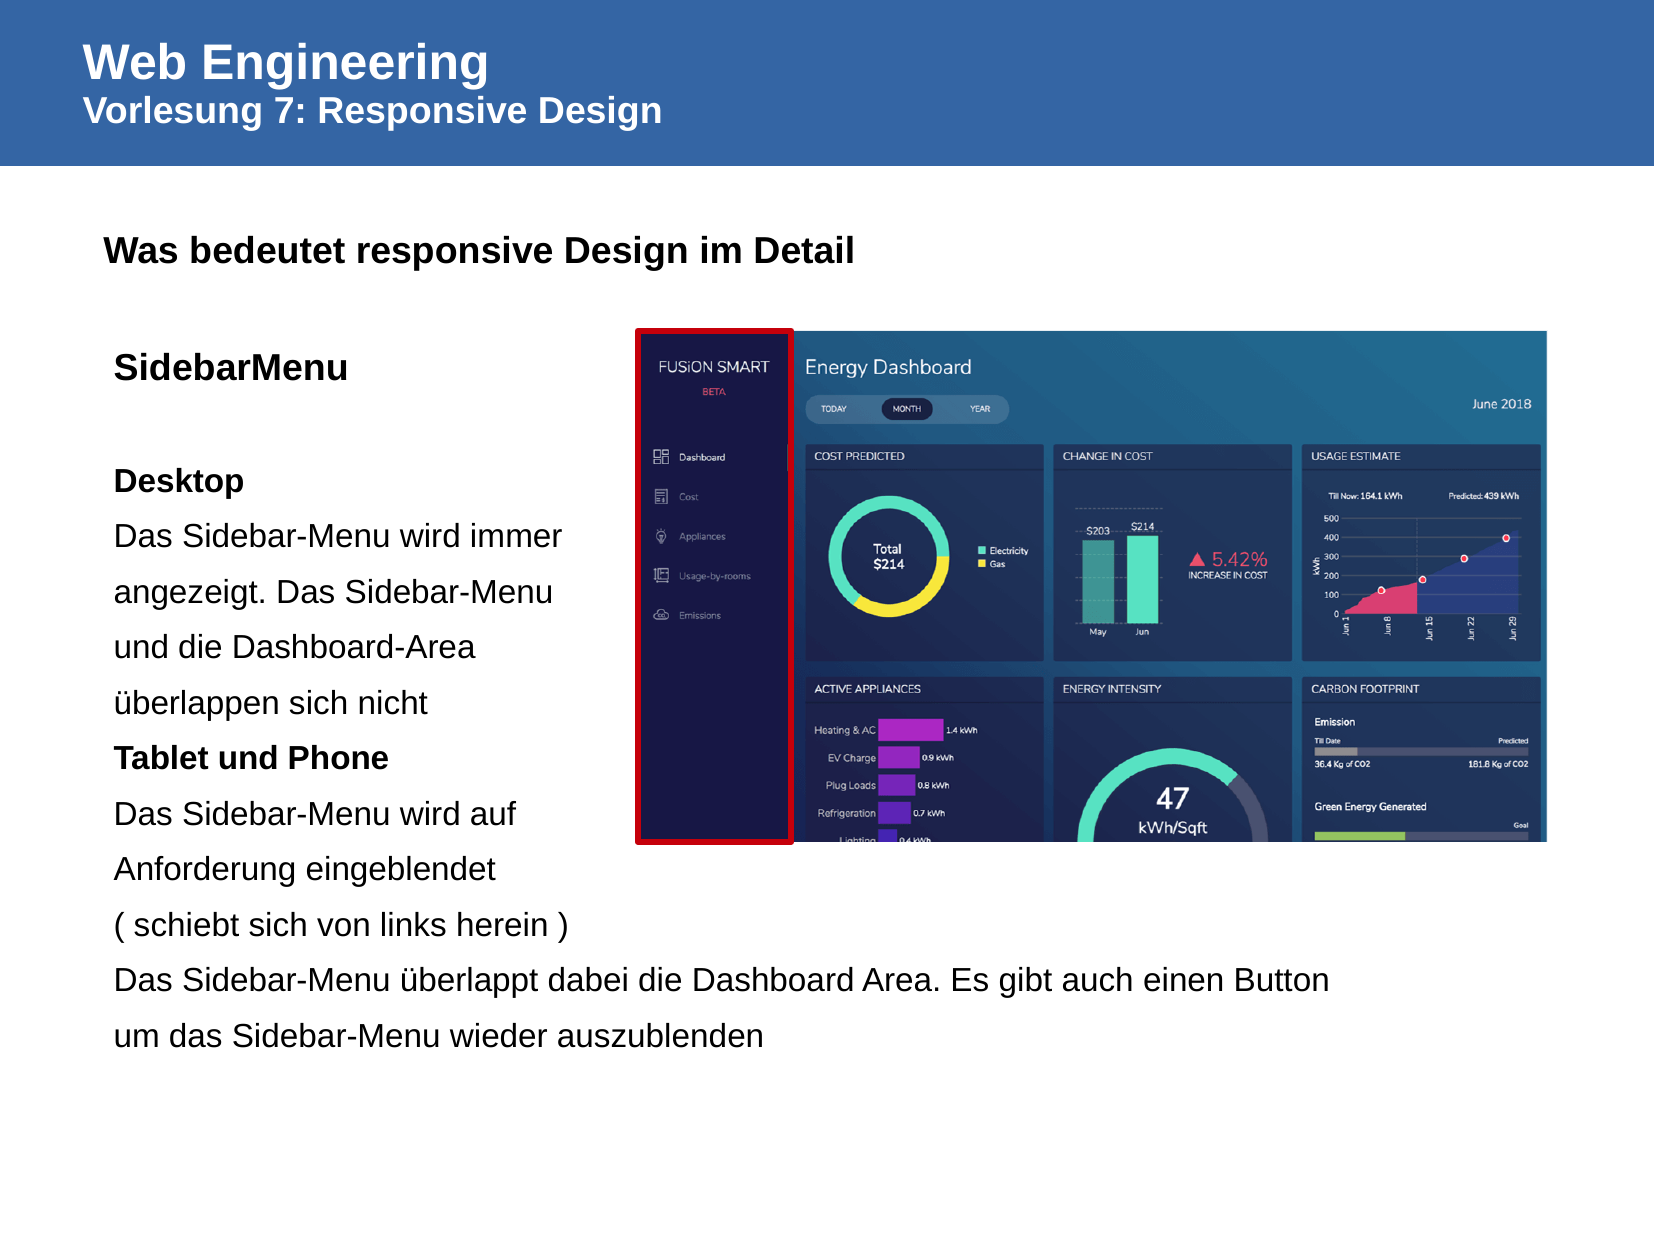

# Web Engineering Vorlesung 7: Responsive Design
Was bedeutet responsive Design im Detail
SidebarMenu
Desktop
Das Sidebar-Menu wird immer
angezeigt. Das Sidebar-Menu
und die Dashboard-Area
überlappen sich nicht
Tablet und Phone
Das Sidebar-Menu wird auf
Anforderung eingeblendet
( schiebt sich von links herein )
Das Sidebar-Menu überlappt dabei die Dashboard Area. Es gibt auch einen Button
um das Sidebar-Menu wieder auszublenden